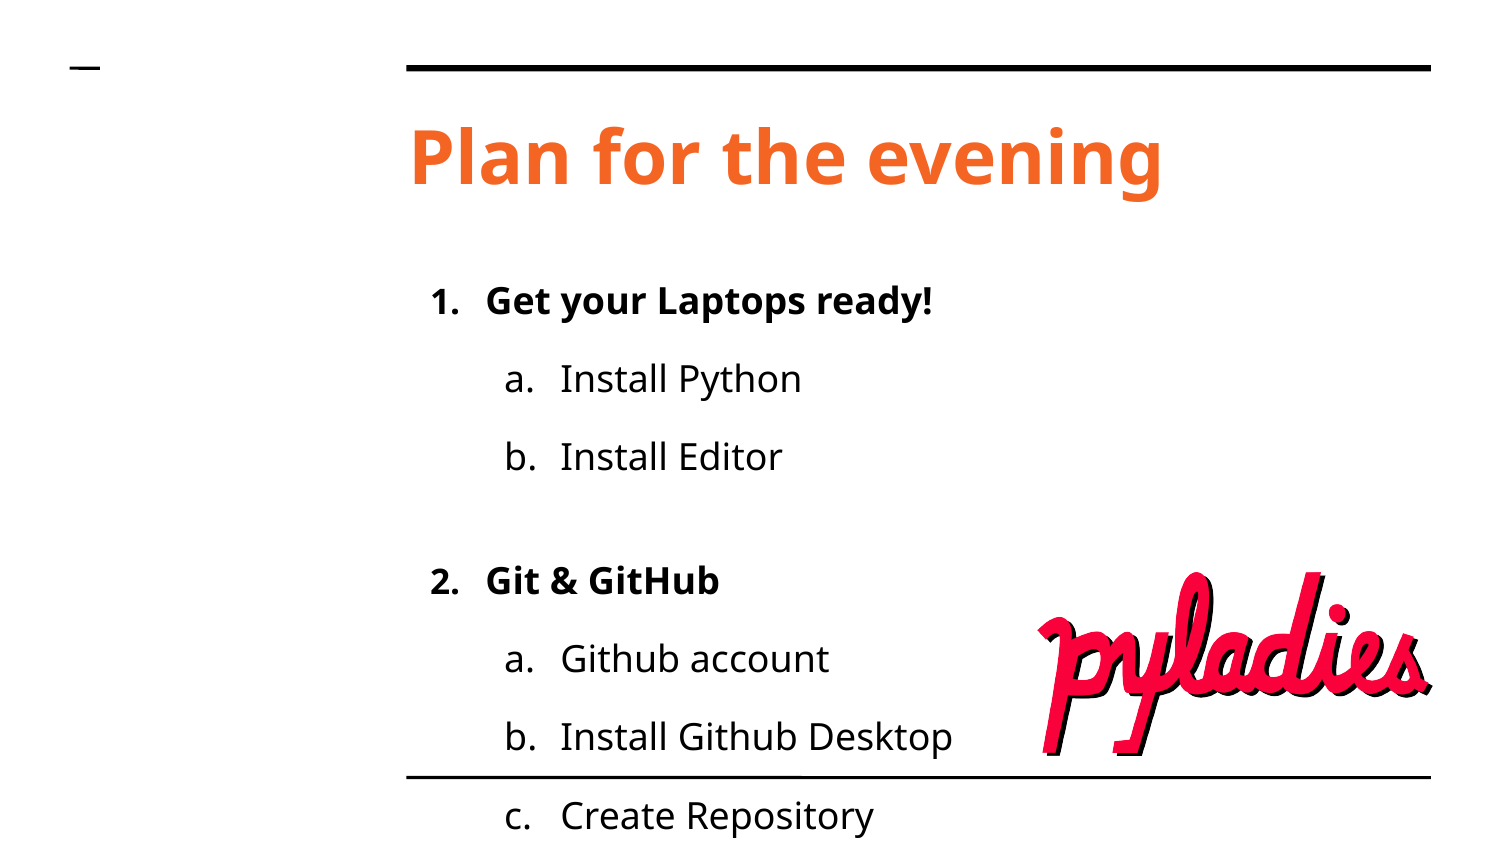

# Plan for the evening
Get your Laptops ready!
Install Python
Install Editor
Git & GitHub
Github account
Install Github Desktop
Create Repository
Push